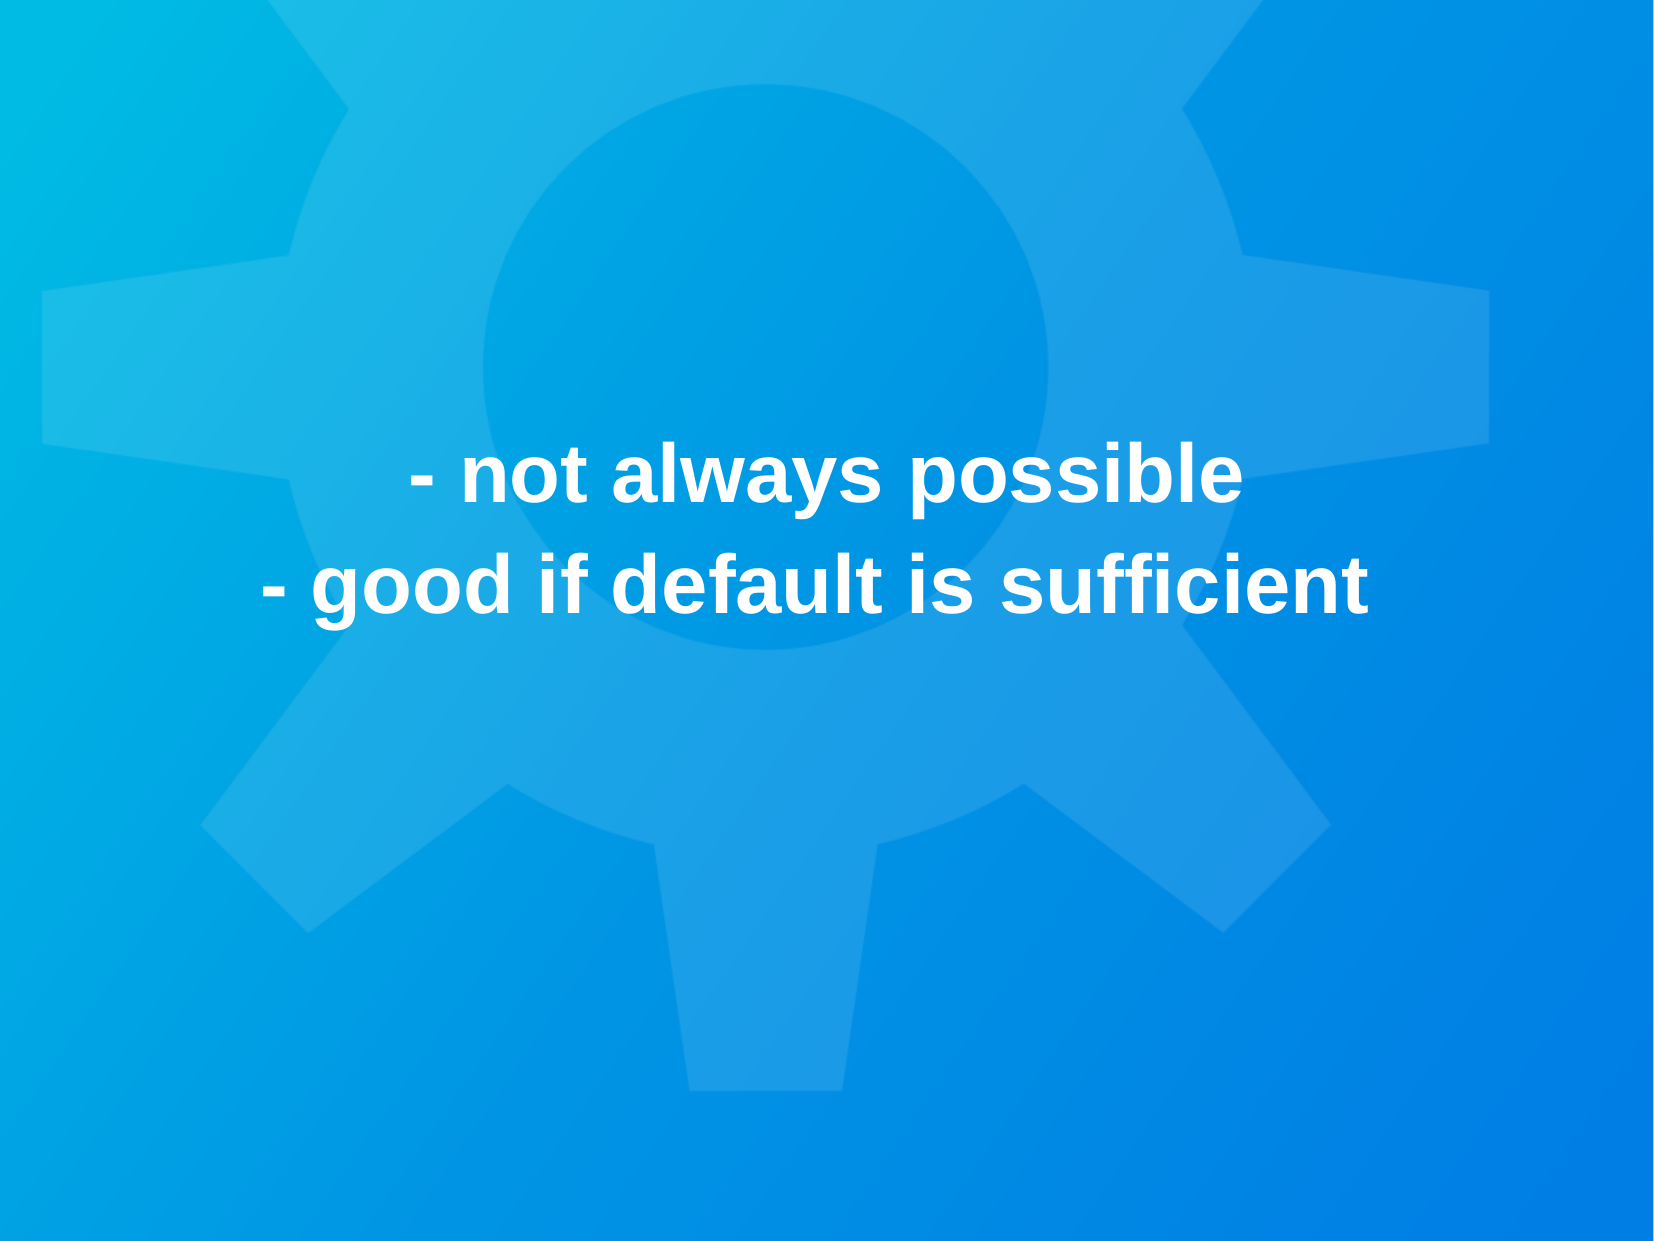

# - not always possible
- good if default is sufficient